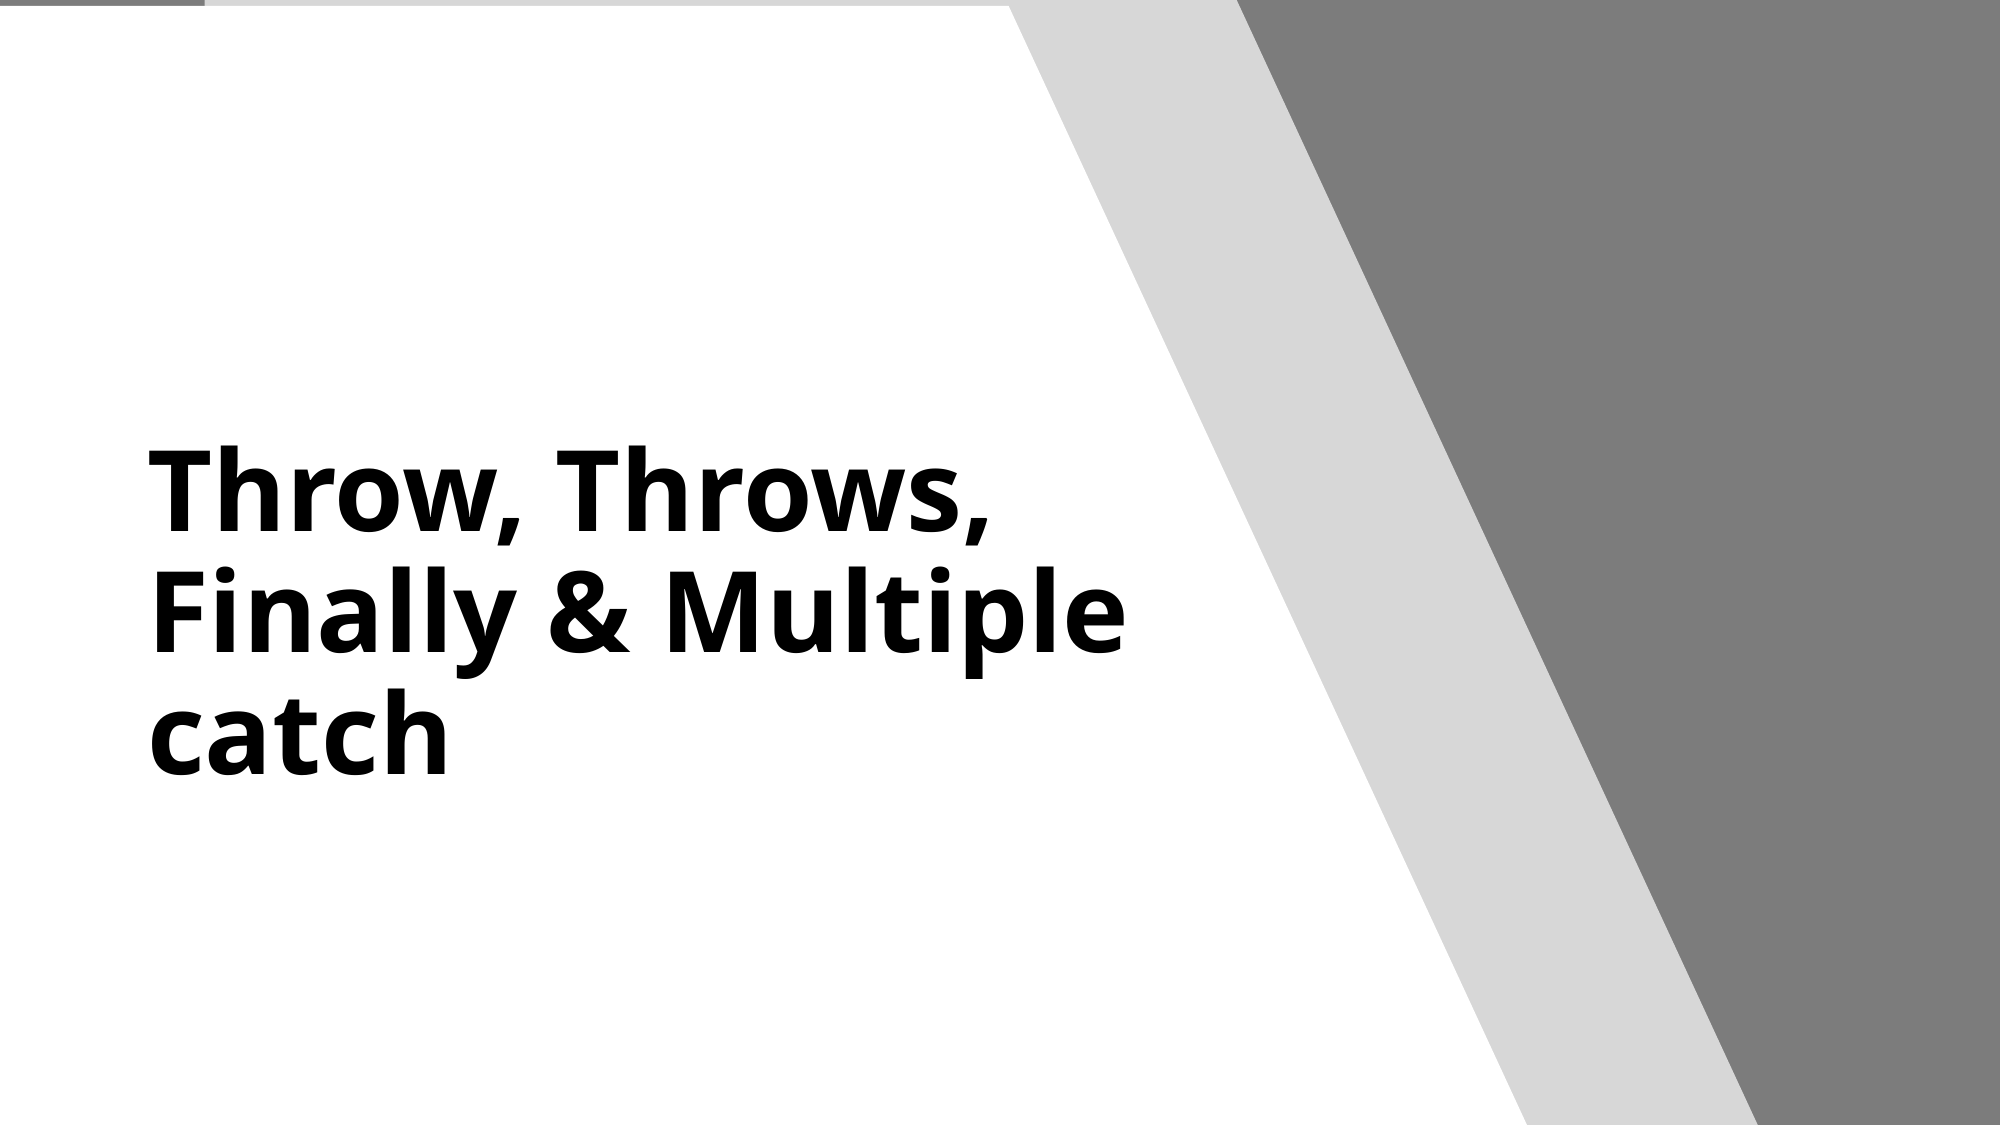

# Throw, Throws, Finally & Multiple catch